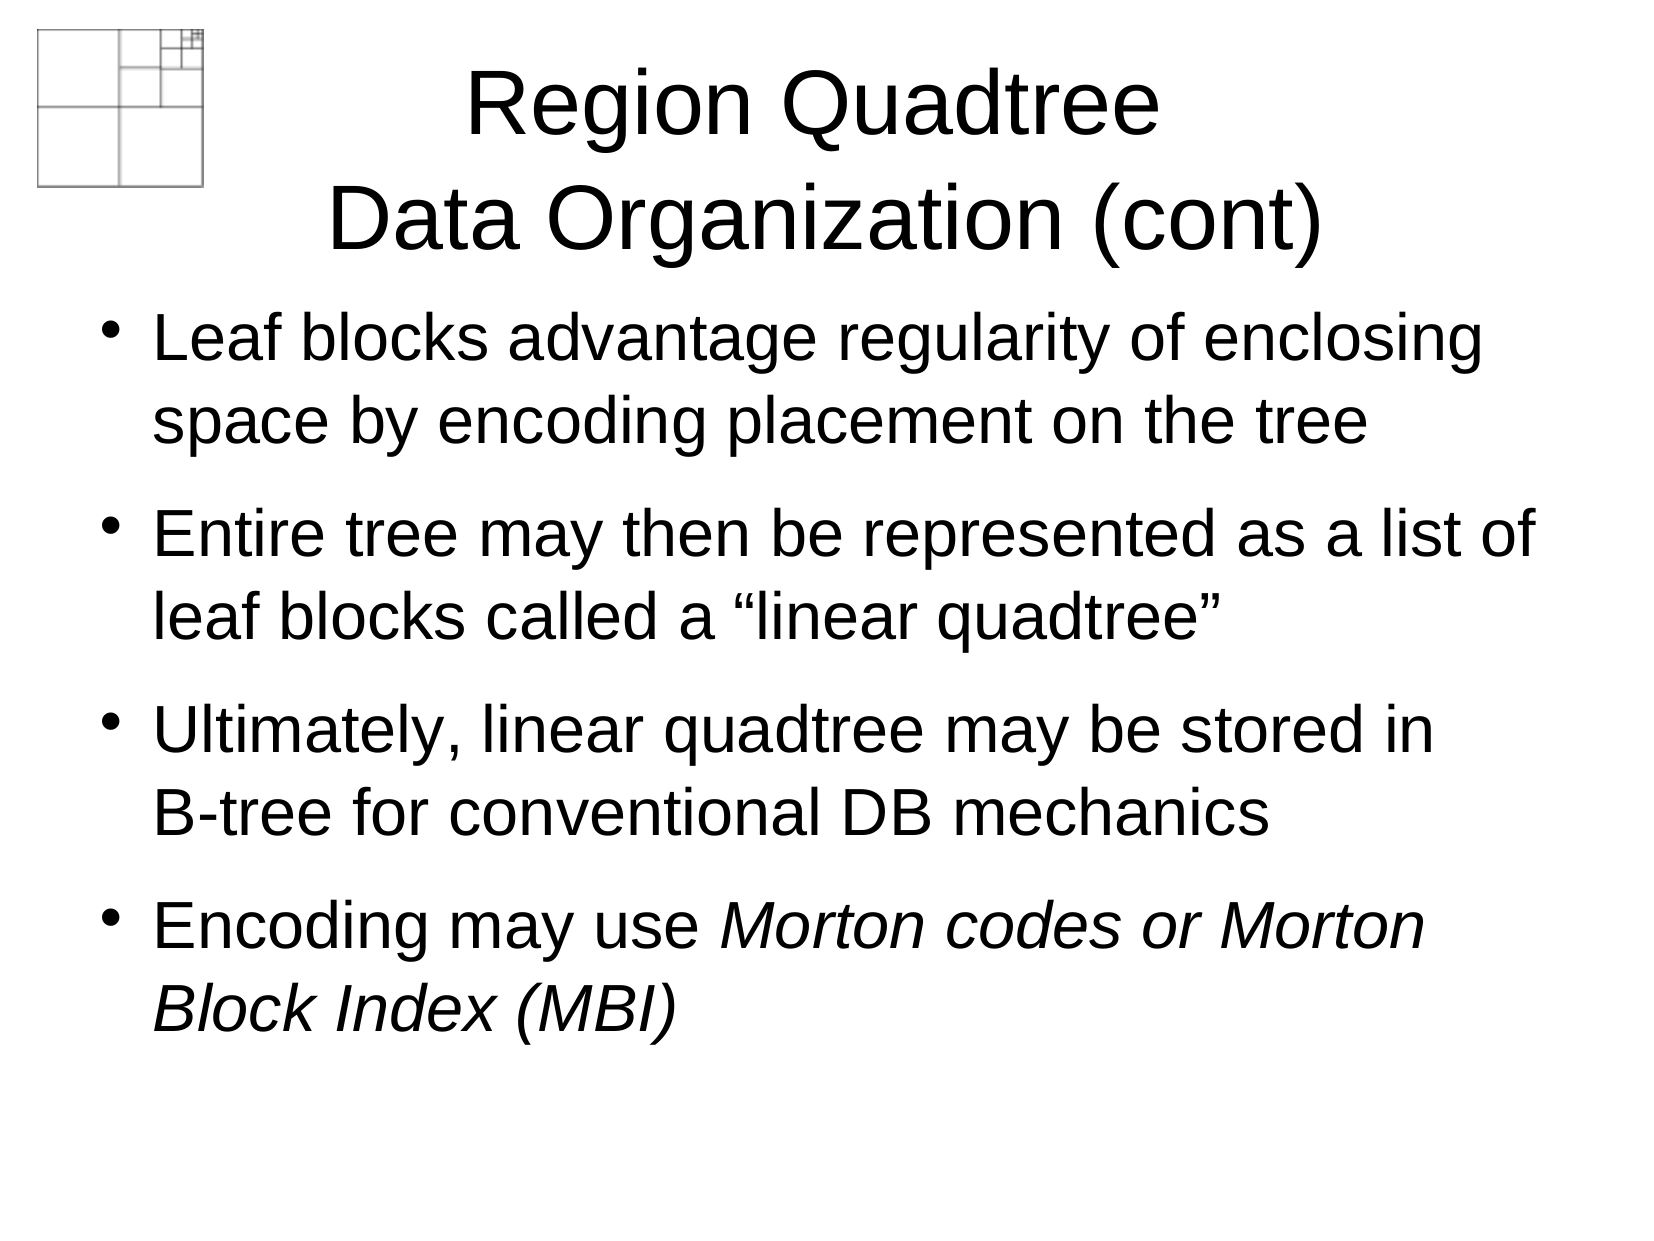

Region Quadtree
Data Organization (cont)‏
# Leaf blocks advantage regularity of enclosing space by encoding placement on the tree
Entire tree may then be represented as a list of leaf blocks called a “linear quadtree”
Ultimately, linear quadtree may be stored in B-tree for conventional DB mechanics
Encoding may use Morton codes or Morton Block Index (MBI)‏